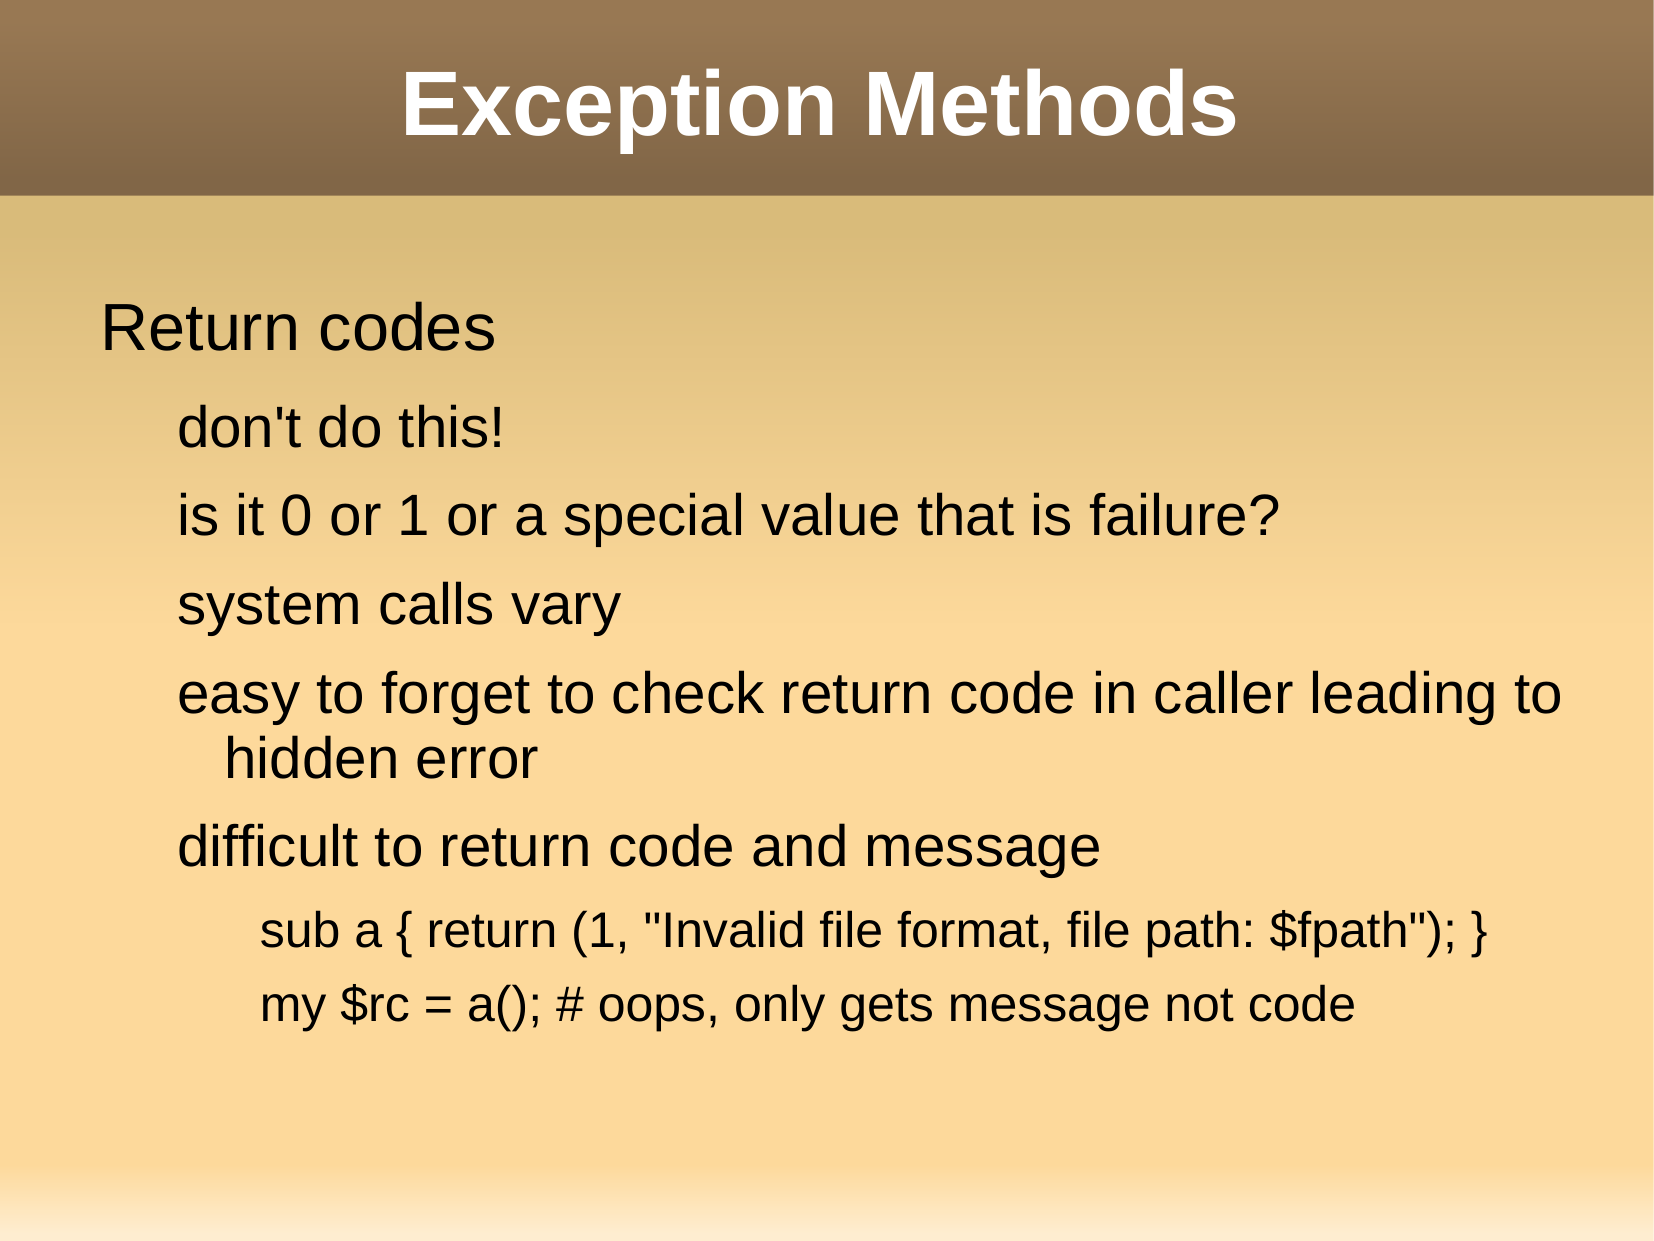

# Exception Methods
Return codes
don't do this!
is it 0 or 1 or a special value that is failure?
system calls vary
easy to forget to check return code in caller leading to hidden error
difficult to return code and message
sub a { return (1, "Invalid file format, file path: $fpath"); }
my $rc = a(); # oops, only gets message not code